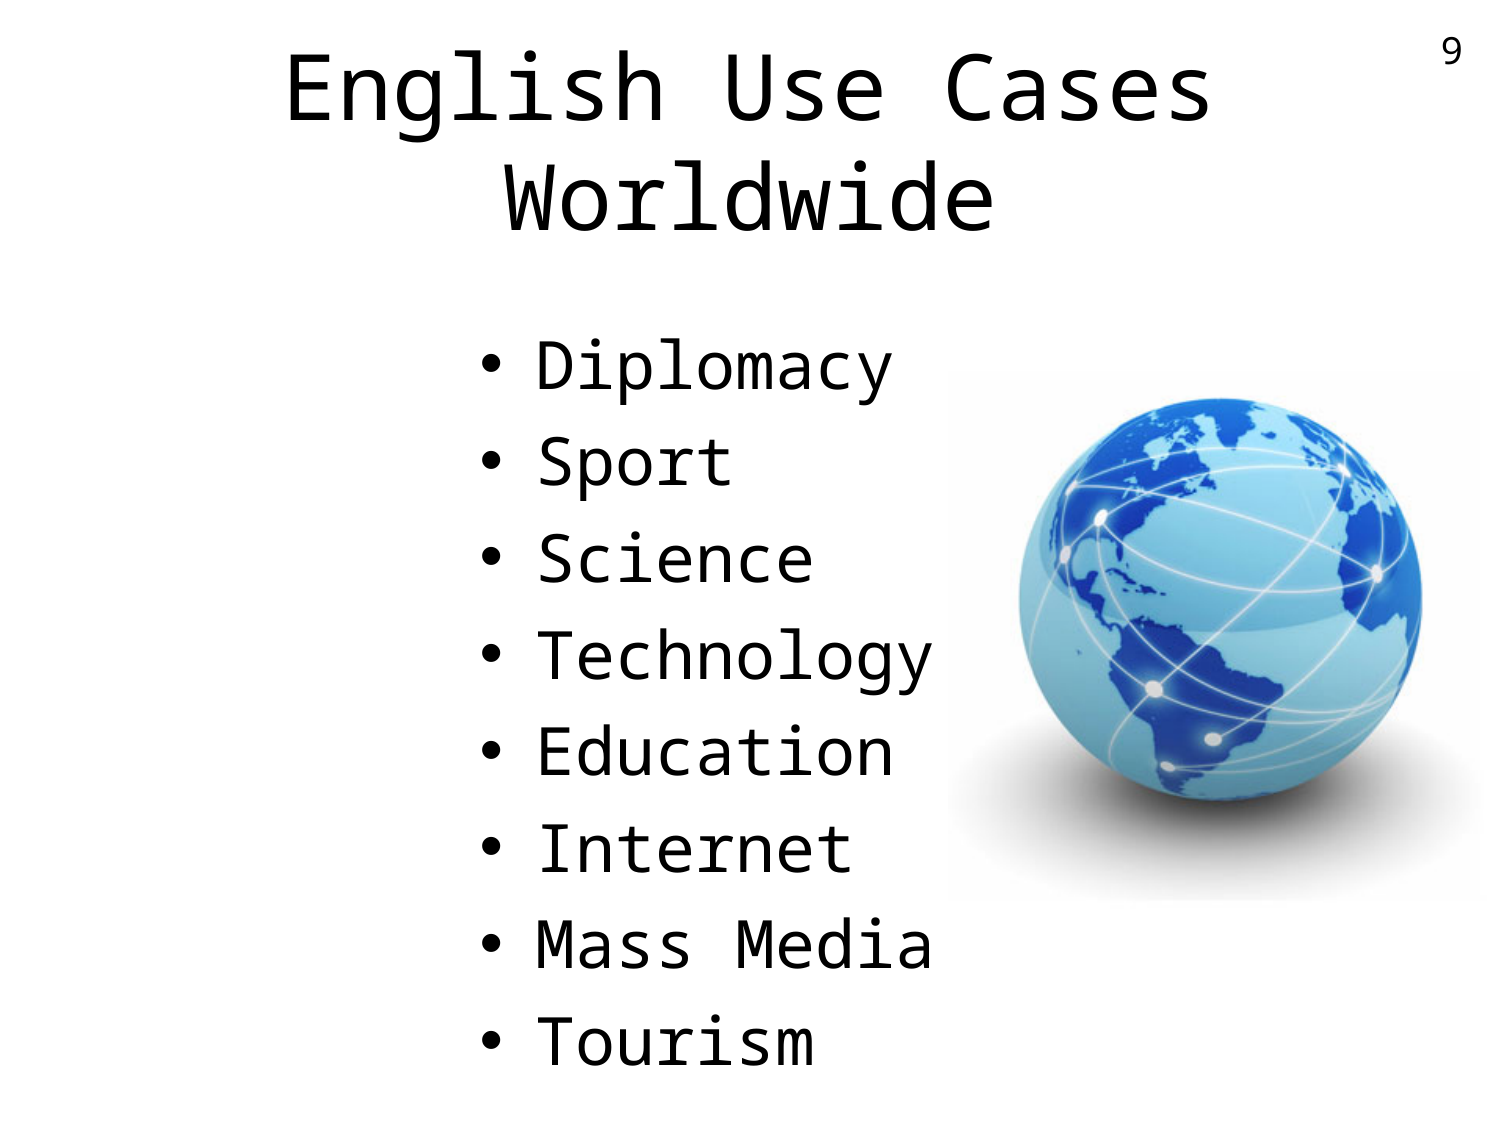

# English Use Cases Worldwide
Diplomacy
Sport
Science
Technology
Education
Internet
Mass Media
Tourism